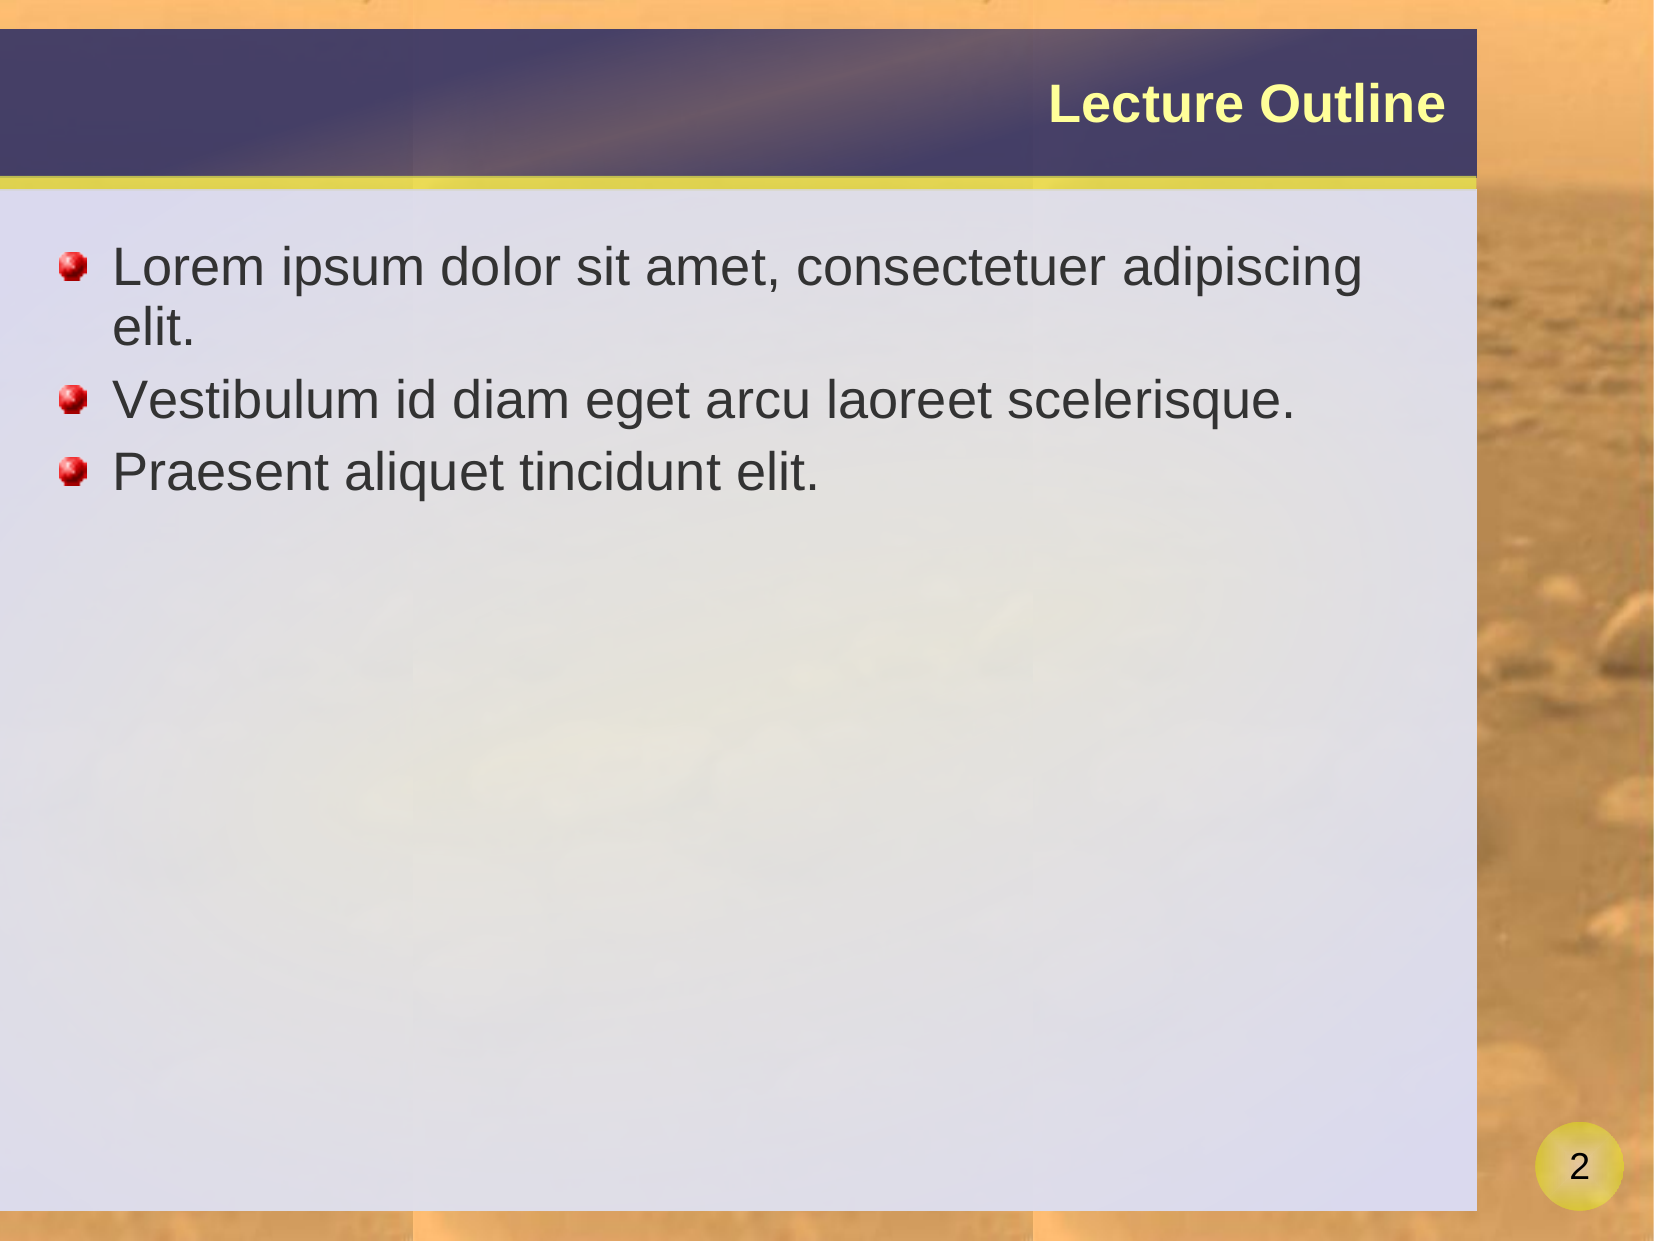

# Lecture Outline
Lorem ipsum dolor sit amet, consectetuer adipiscing elit.
Vestibulum id diam eget arcu laoreet scelerisque.
Praesent aliquet tincidunt elit.